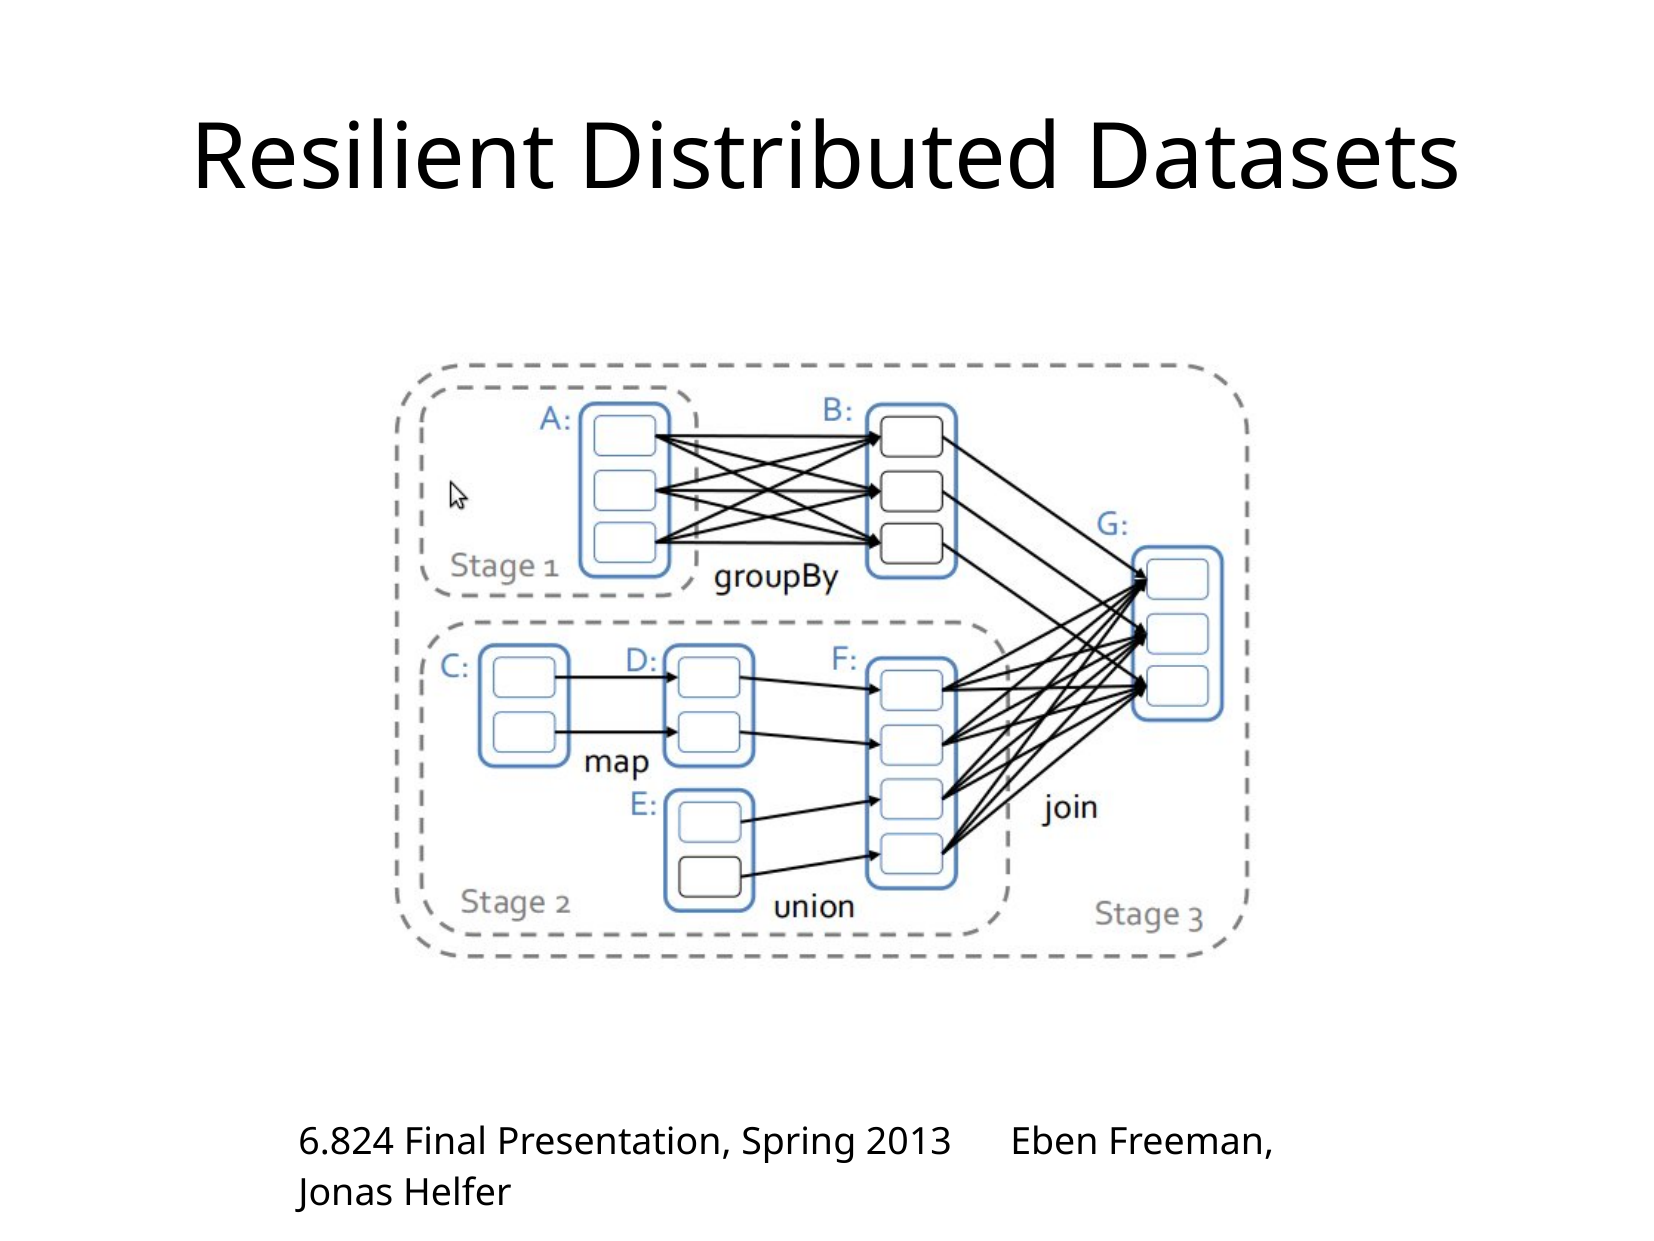

# Resilient Distributed Datasets
6.824 Final Presentation, Spring 2013 Eben Freeman, Jonas Helfer